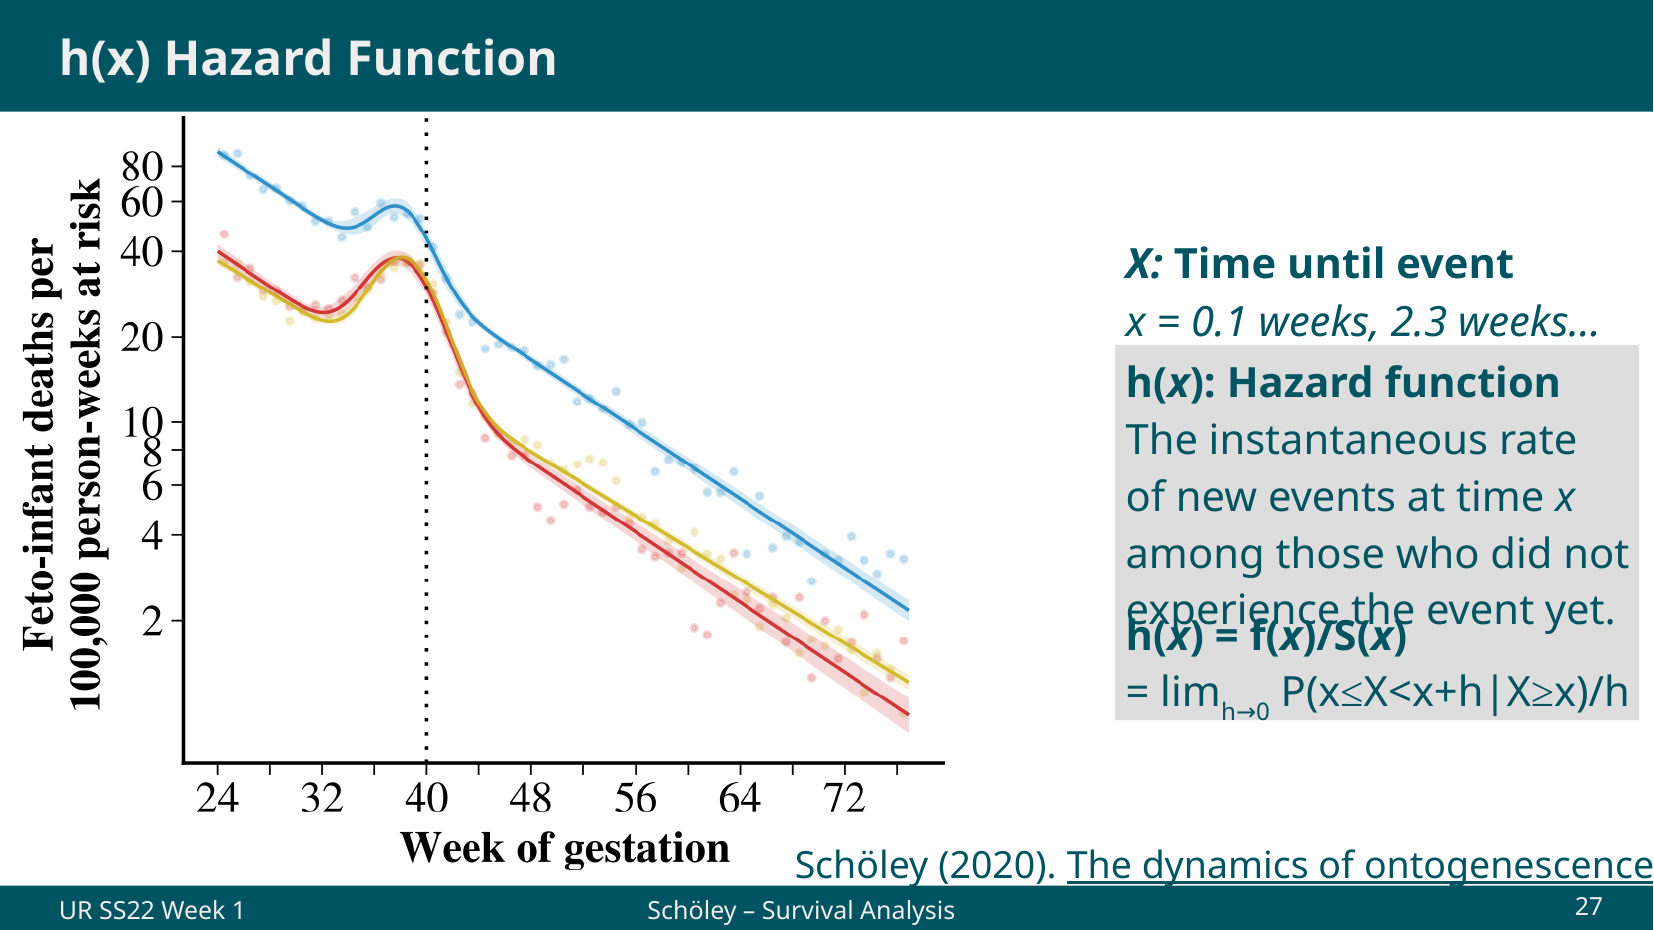

# h(x) Hazard Function
X: Time until event
x = 0.1 weeks, 2.3 weeks...
h(x): Hazard function
The instantaneous rate
of new events at time x
among those who did not
experience the event yet.
h(x) = f(x)/S(x)
= limh→0 P(x≤X<x+h|X≥x)/h
Schöley (2020). The dynamics of ontogenescence.
27
UR SS22 Week 1
Schöley – Survival Analysis